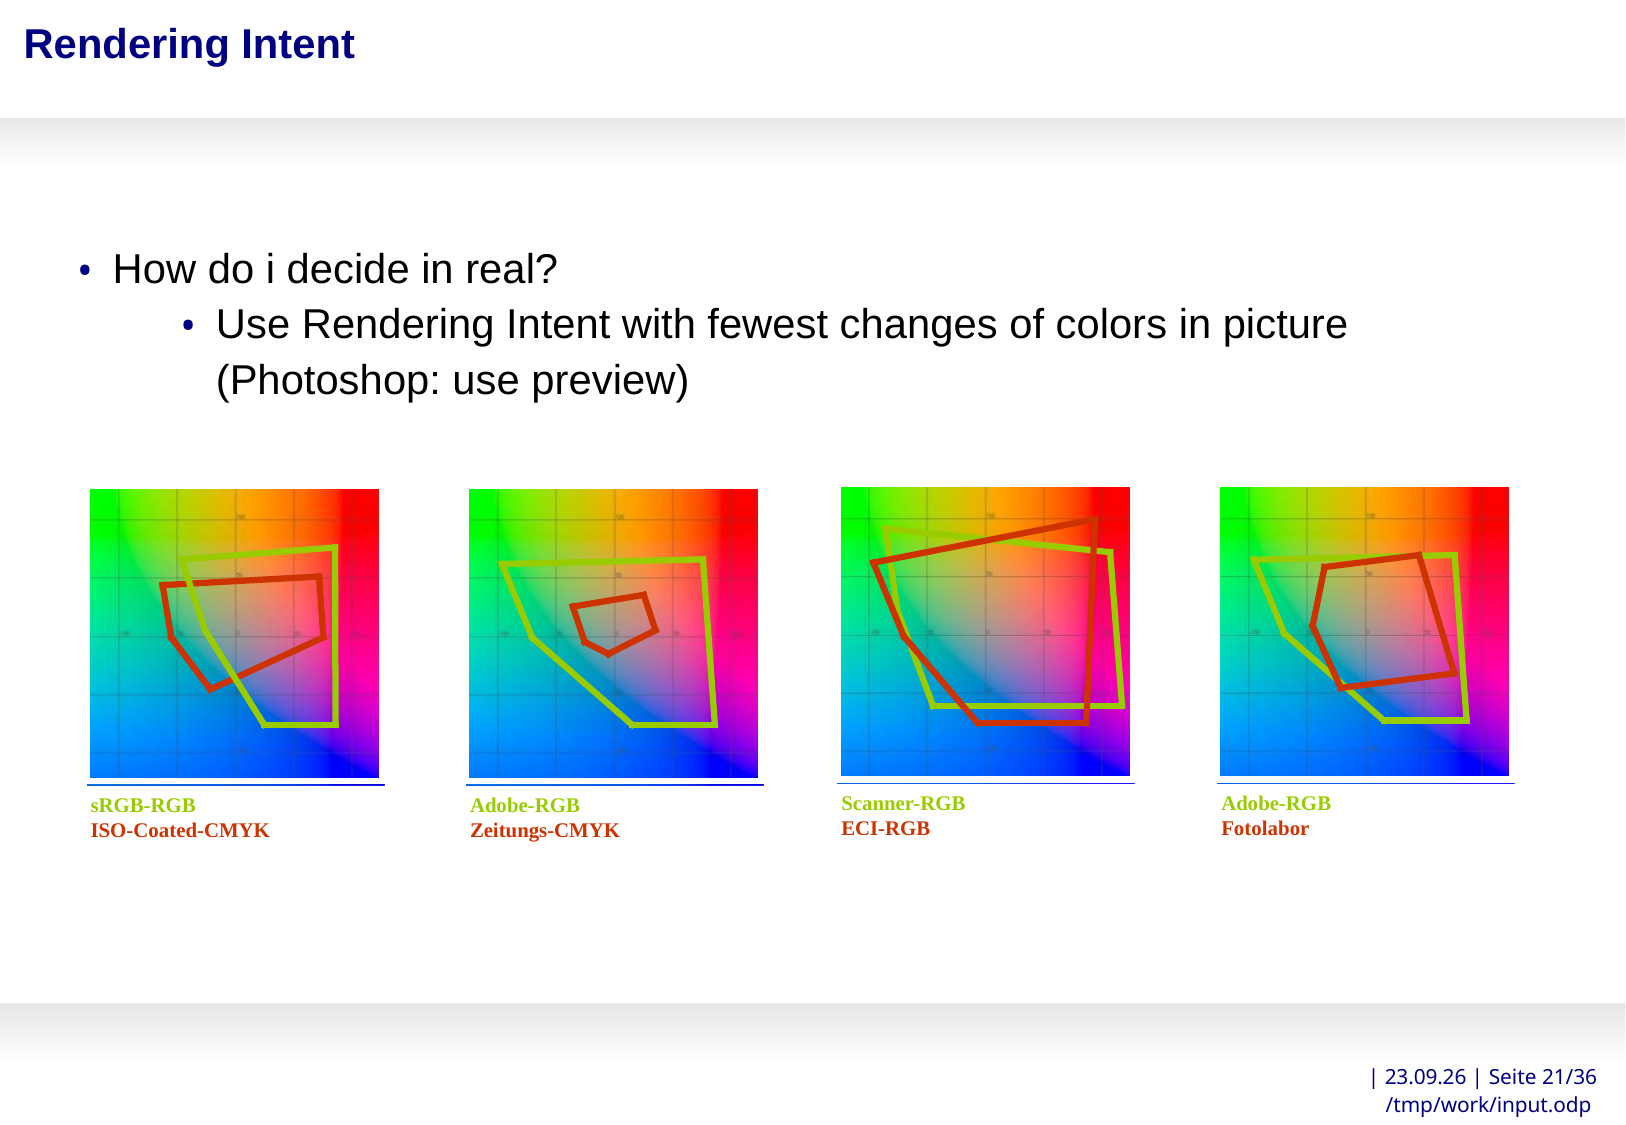

# Rendering Intent
How do i decide in real?
Use Rendering Intent with fewest changes of colors in picture
(Photoshop: use preview)
Scanner-RGB
ECI-RGB
Adobe-RGB
Fotolabor
sRGB-RGB
ISO-Coated-CMYK
Adobe-RGB
Zeitungs-CMYK